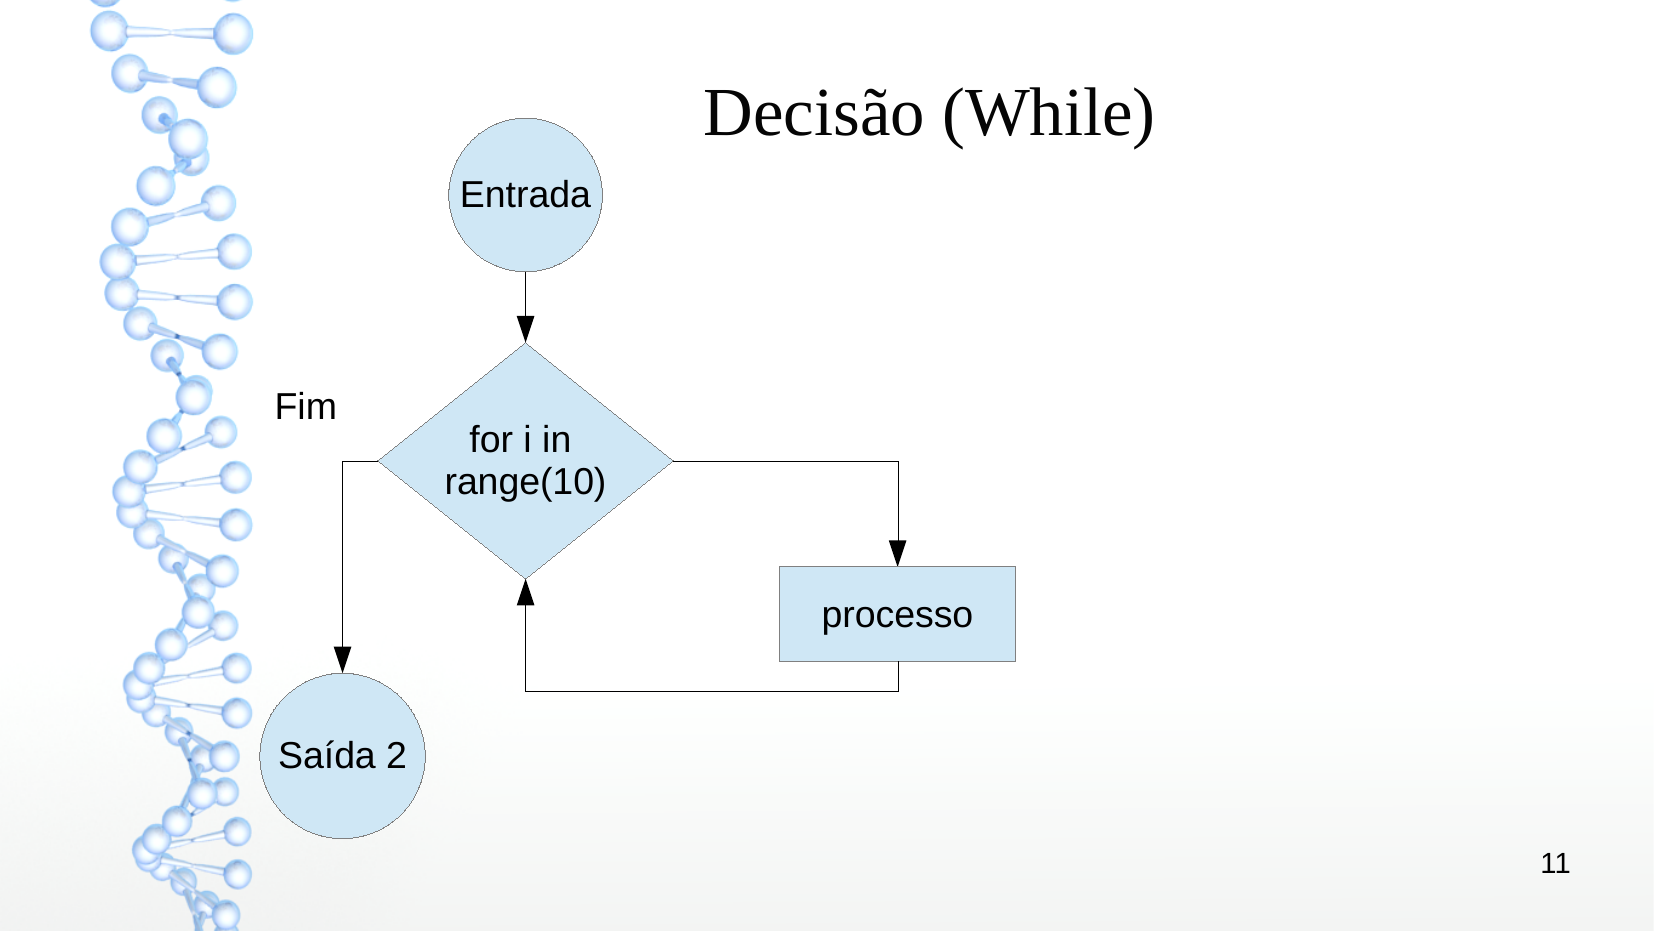

# Decisão (While)
Entrada
for i in
range(10)
Fim
processo
Saída 2
11